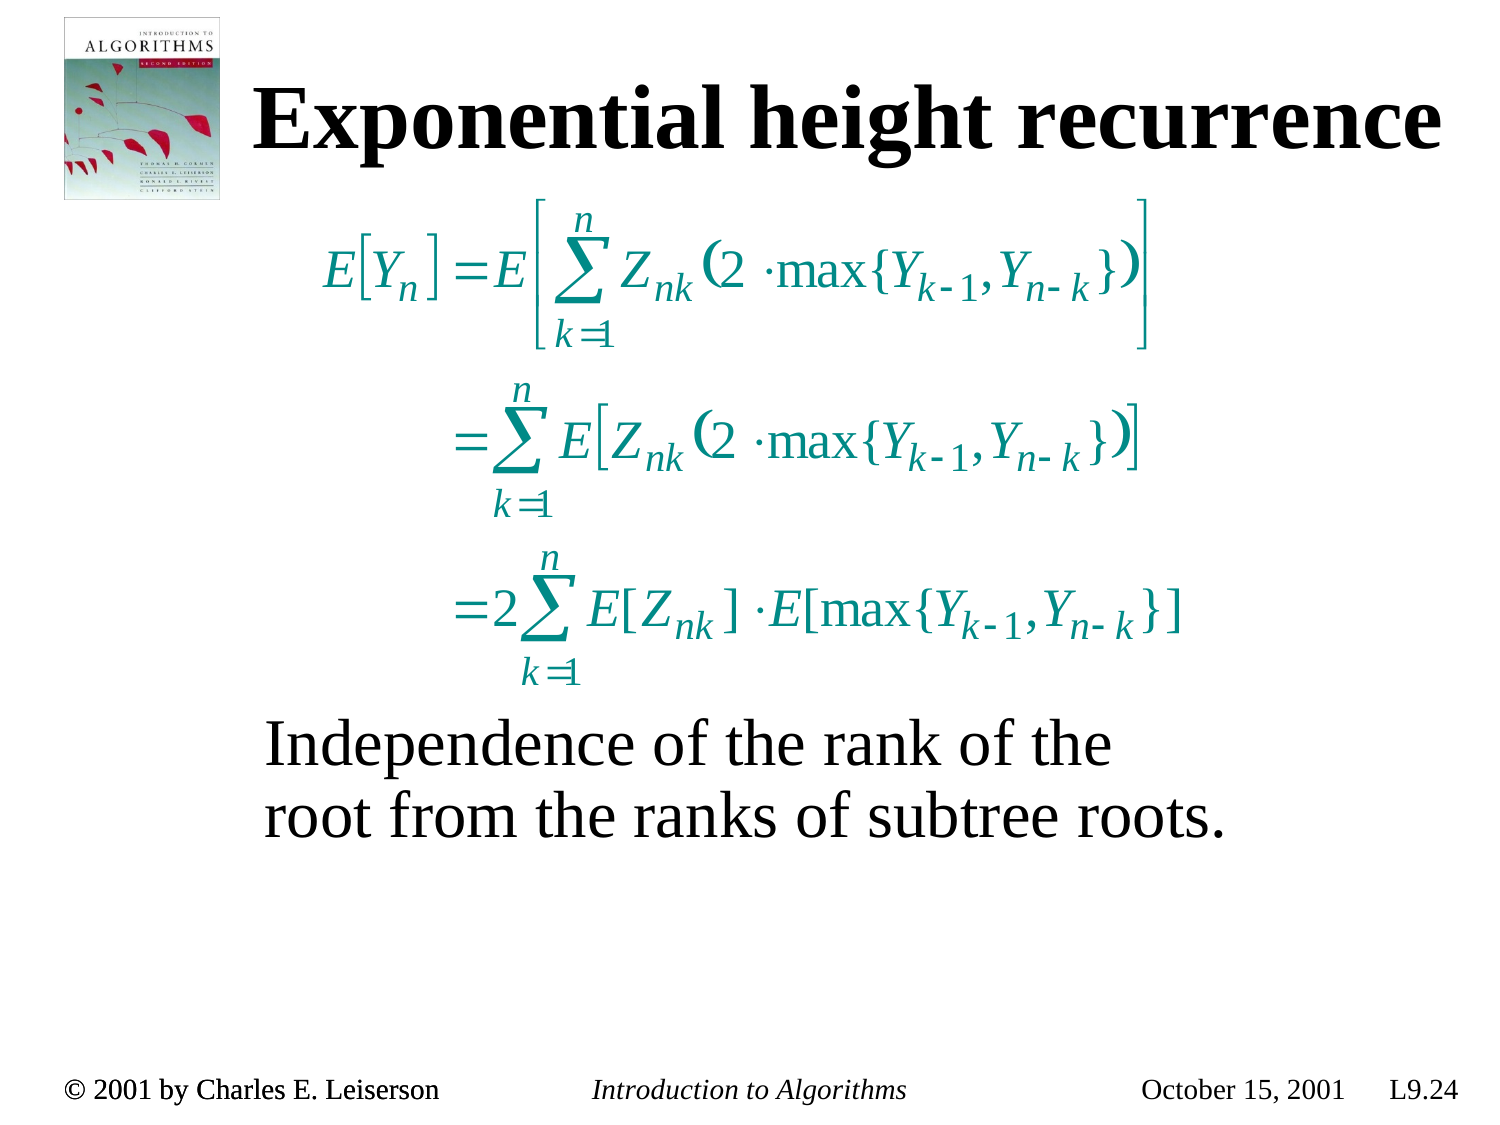

Exponential height recurrence
Independence of the rank of the root from the ranks of subtree roots.
Introduction to Algorithms
October 15, 2001 L9.